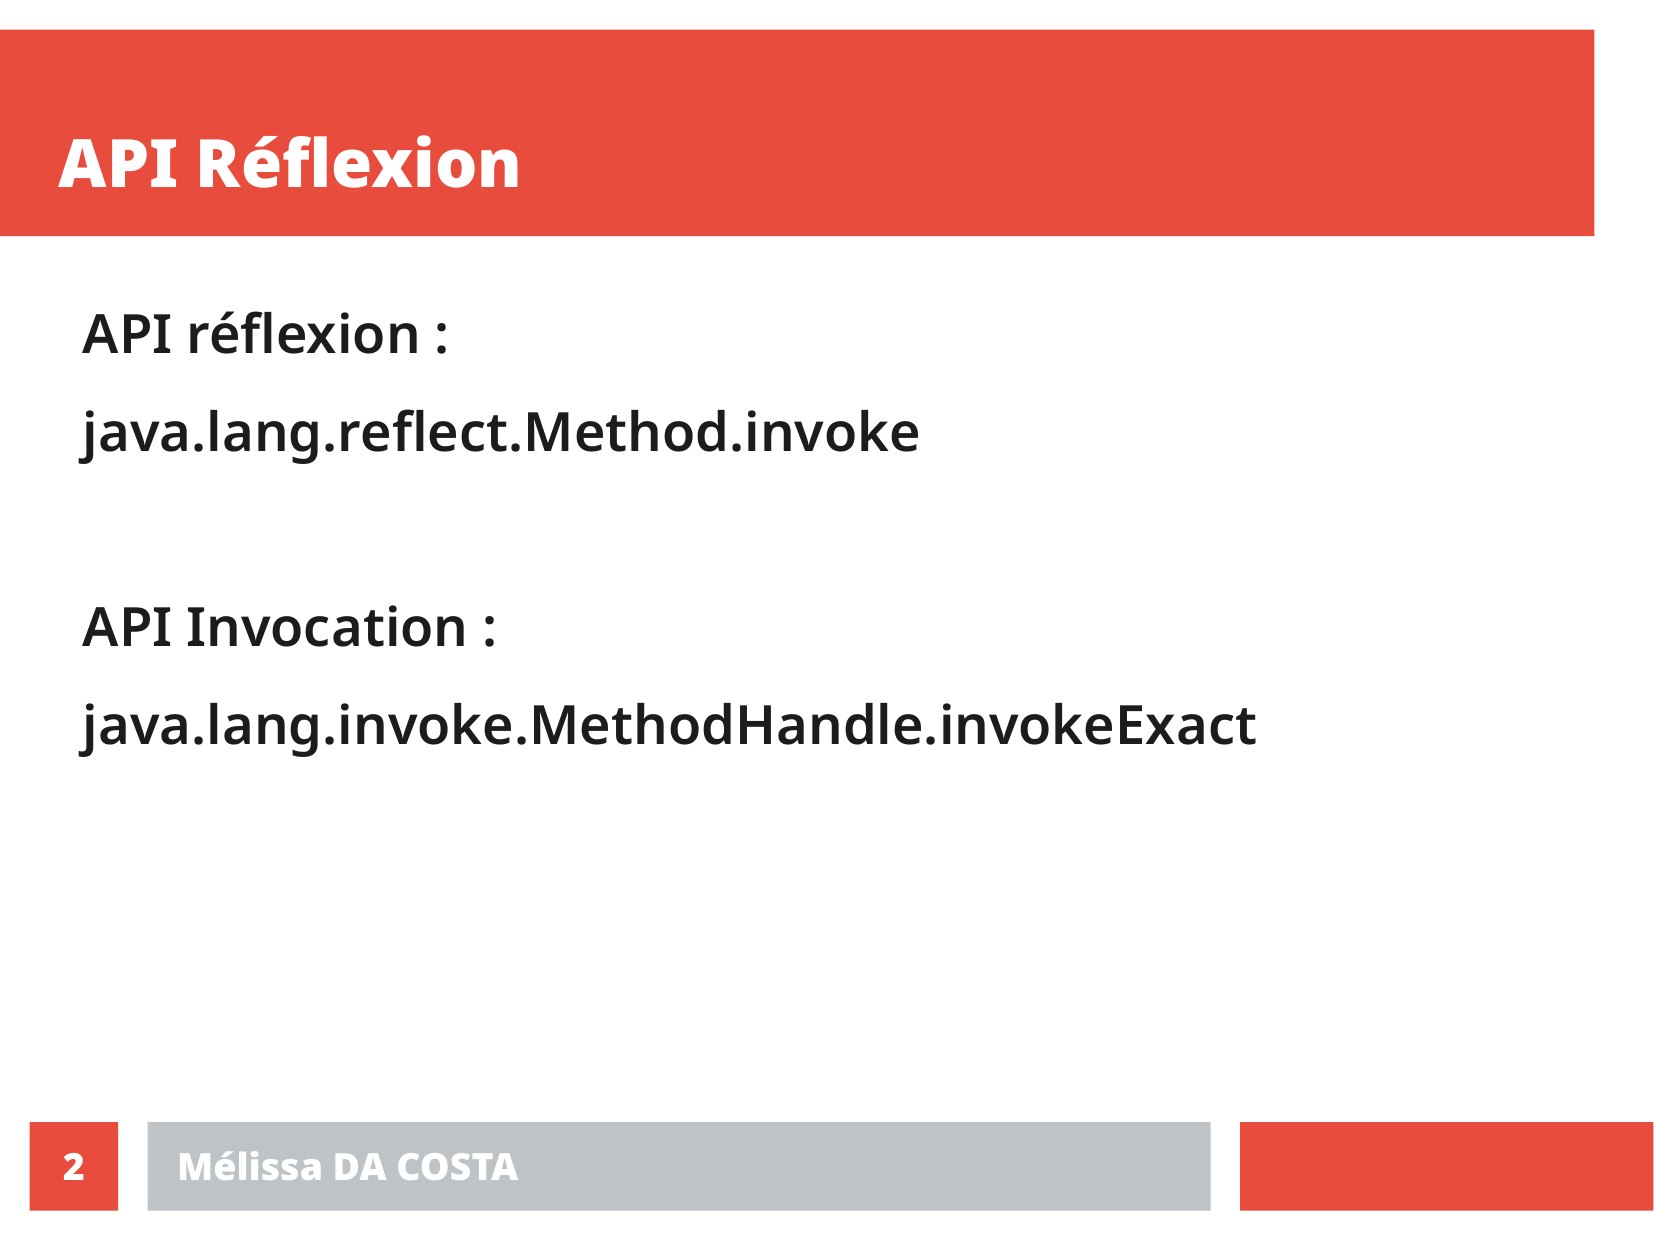

# API Réflexion
API réflexion :
java.lang.reflect.Method.invoke
API Invocation :
java.lang.invoke.MethodHandle.invokeExact
2
Mélissa DA COSTA